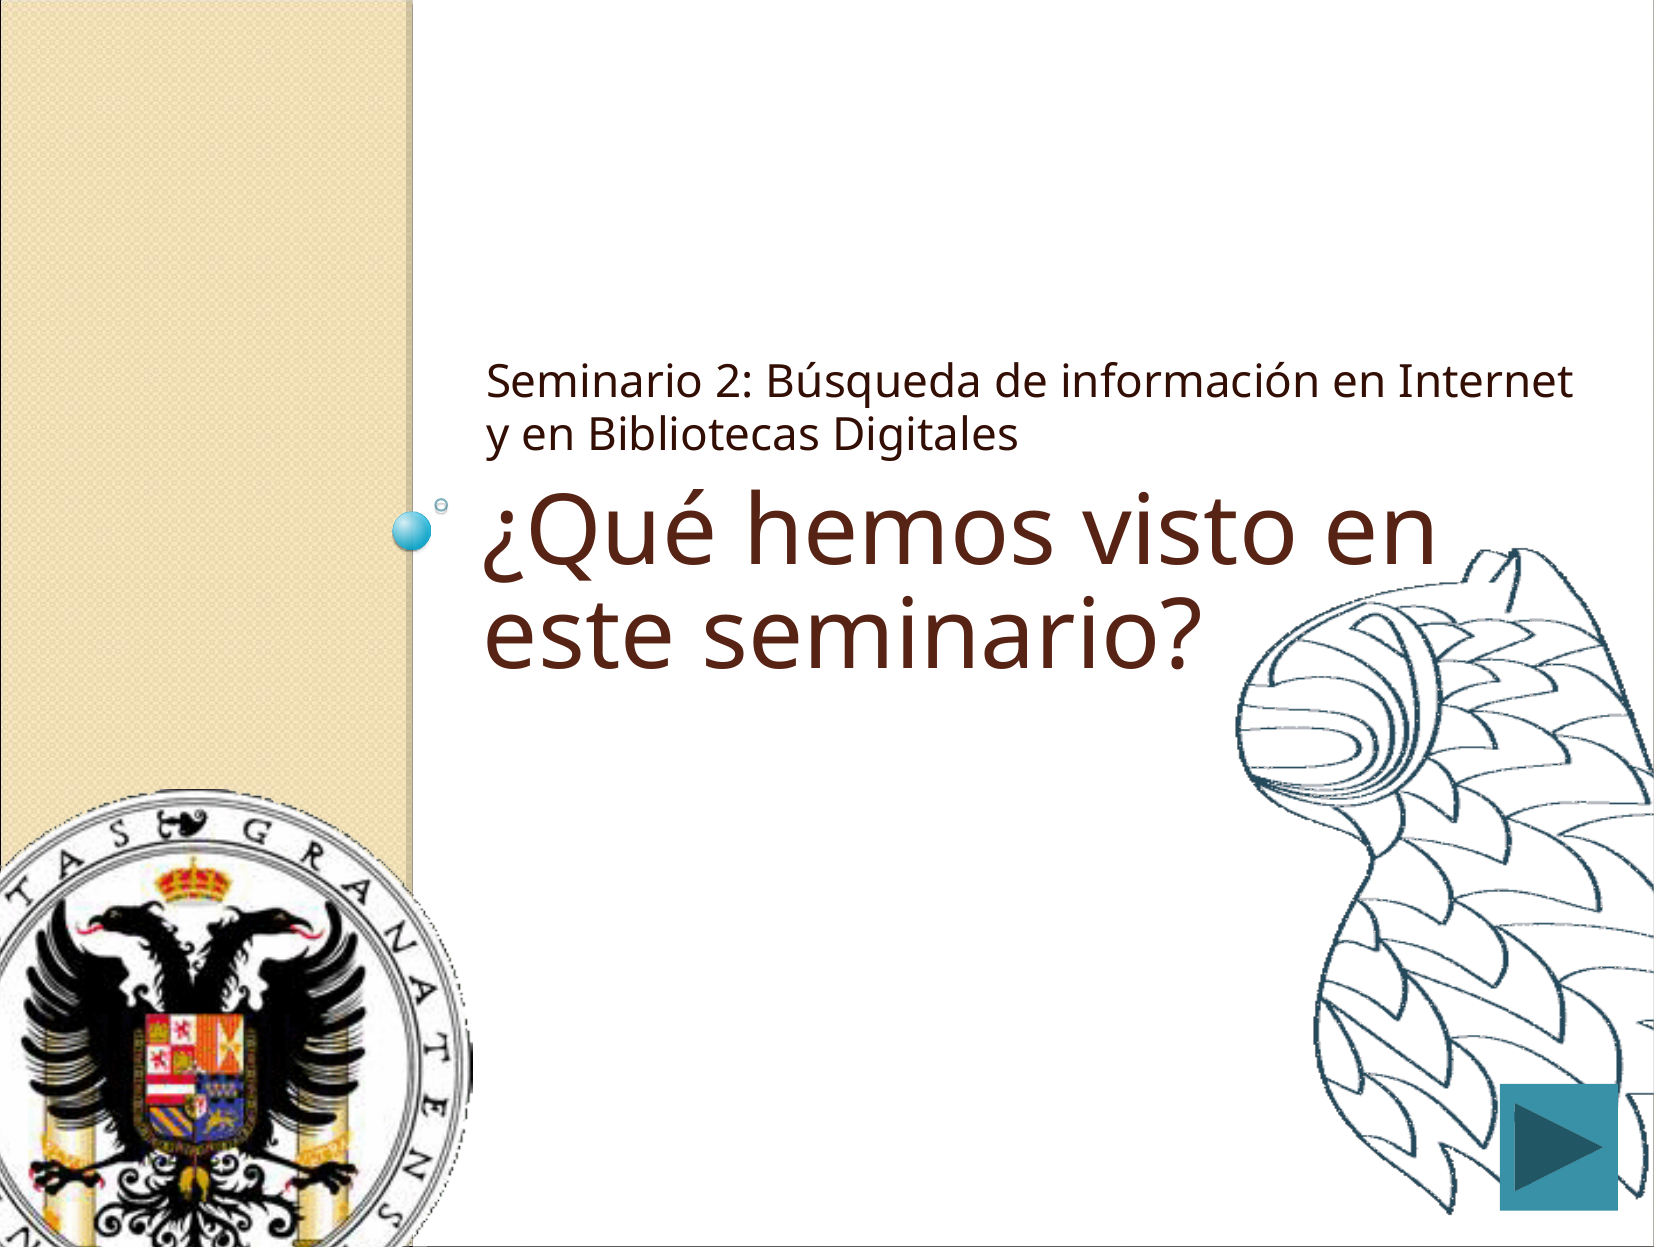

Seminario 2: Búsqueda de información en Internet y en Bibliotecas Digitales
# ¿Qué hemos visto en este seminario?